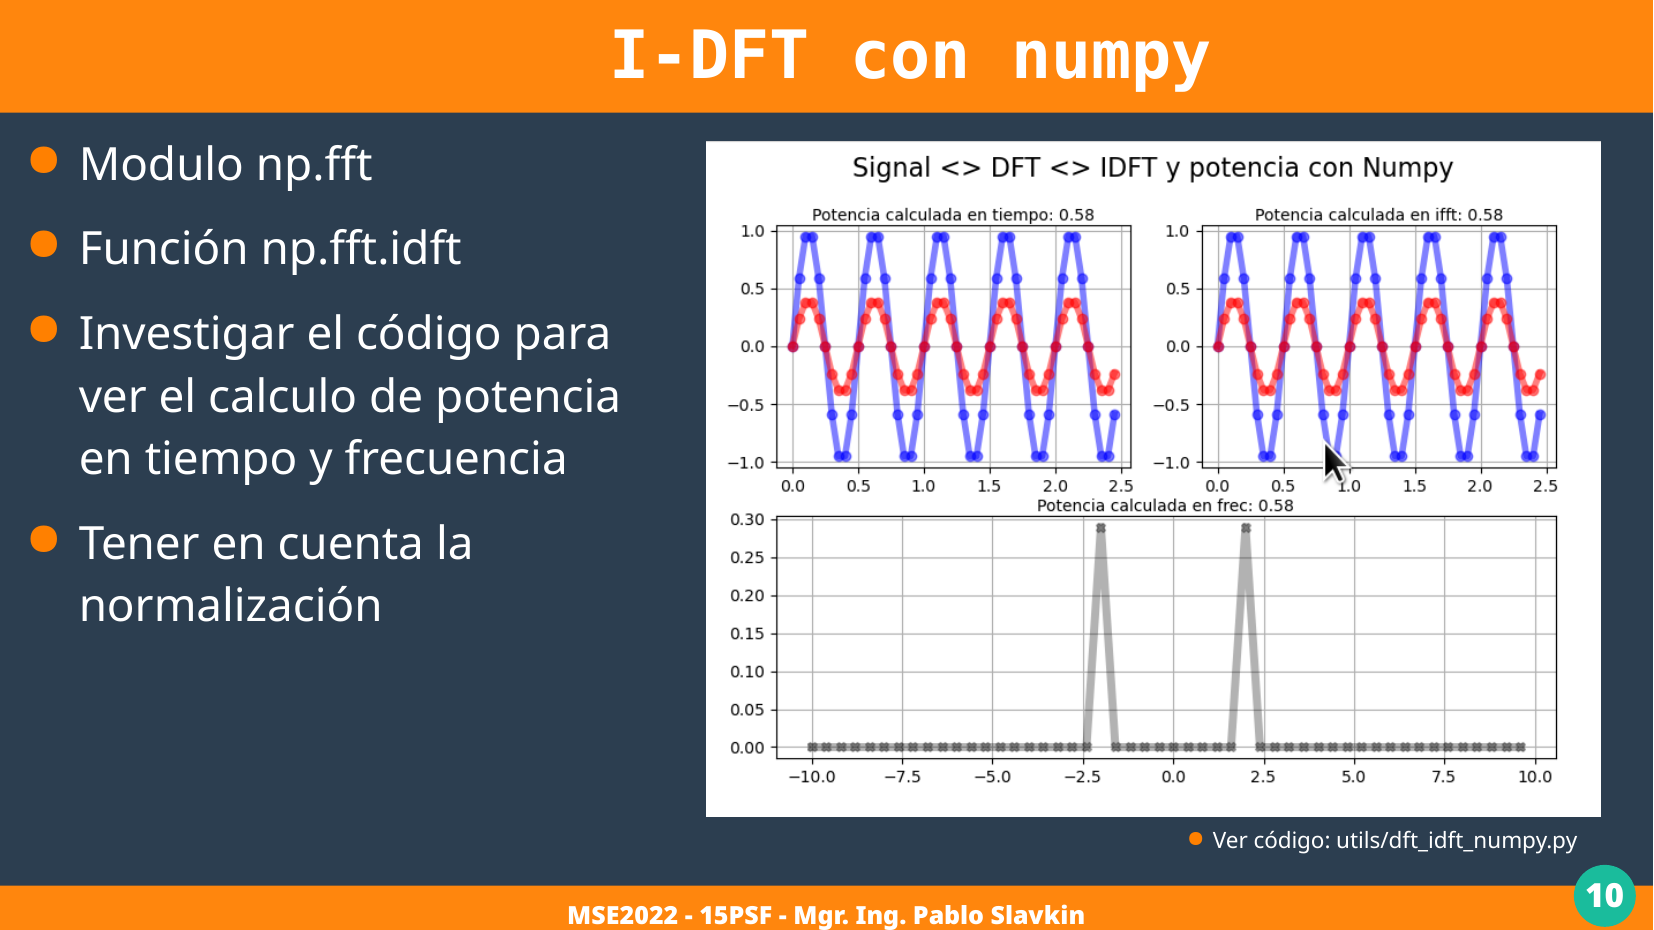

I-DFT con numpy
# Modulo np.fft
Función np.fft.idft
Investigar el código para ver el calculo de potencia en tiempo y frecuencia
Tener en cuenta la normalización
Ver código: utils/dft_idft_numpy.py
MSE2022 - 15PSF - Mgr. Ing. Pablo Slavkin